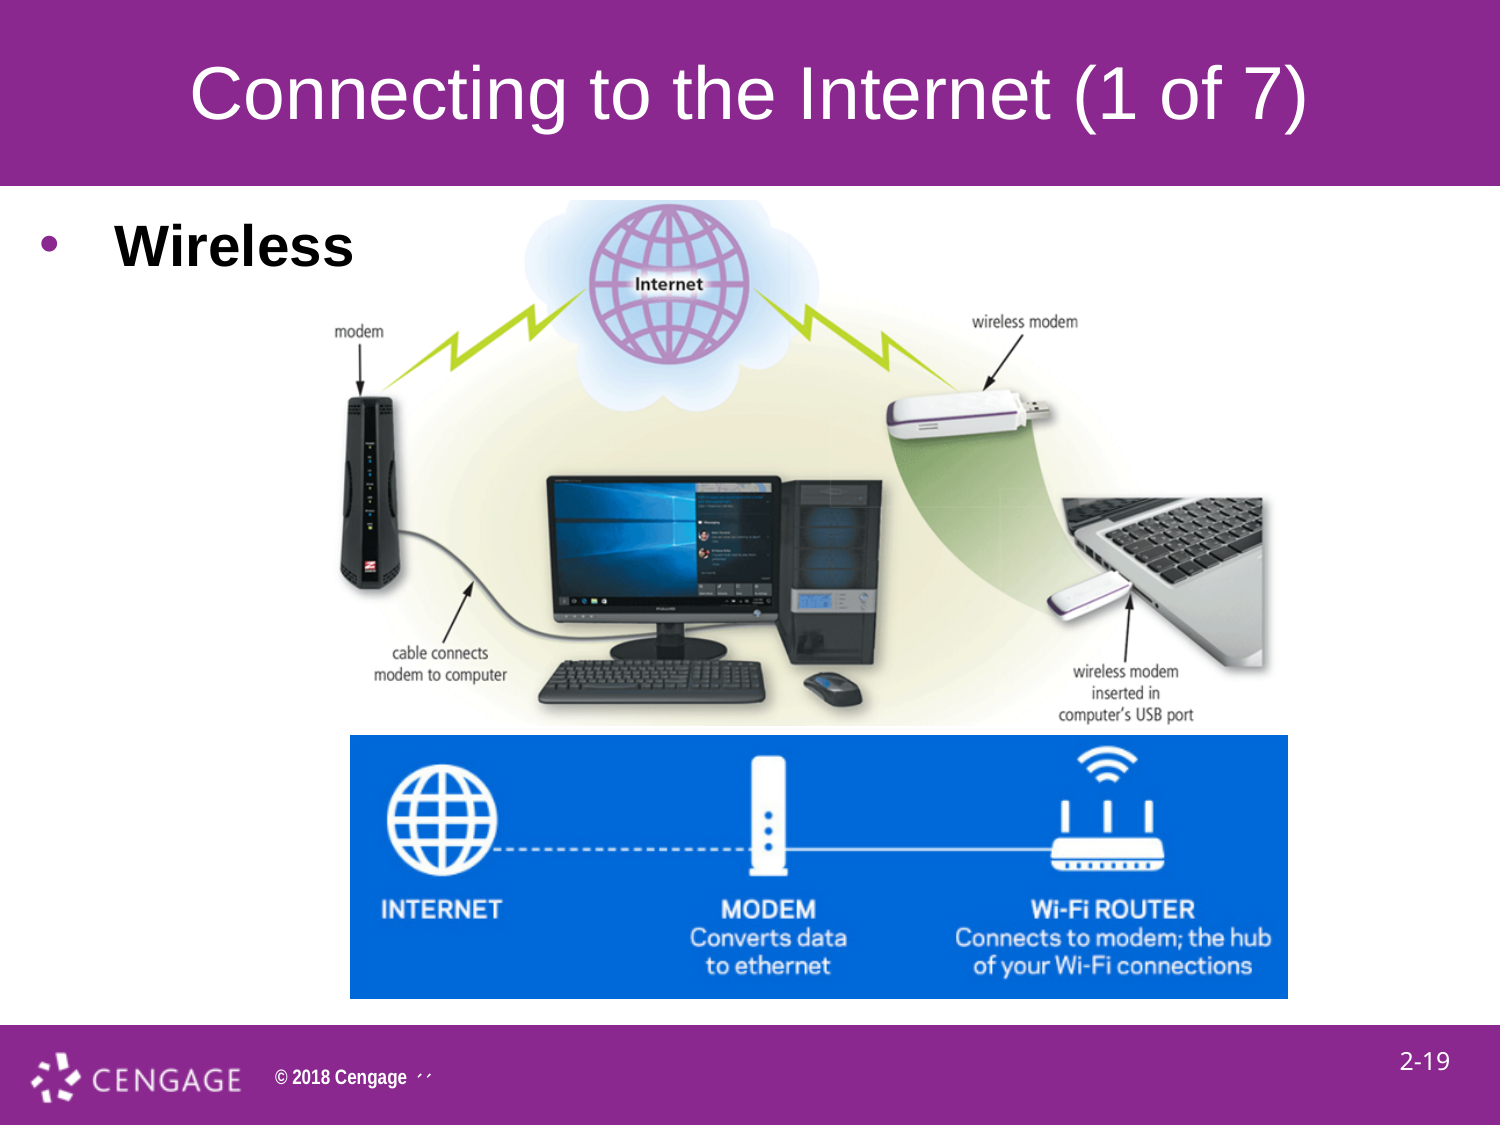

# Connecting to the Internet (1 of 7)
Wireless